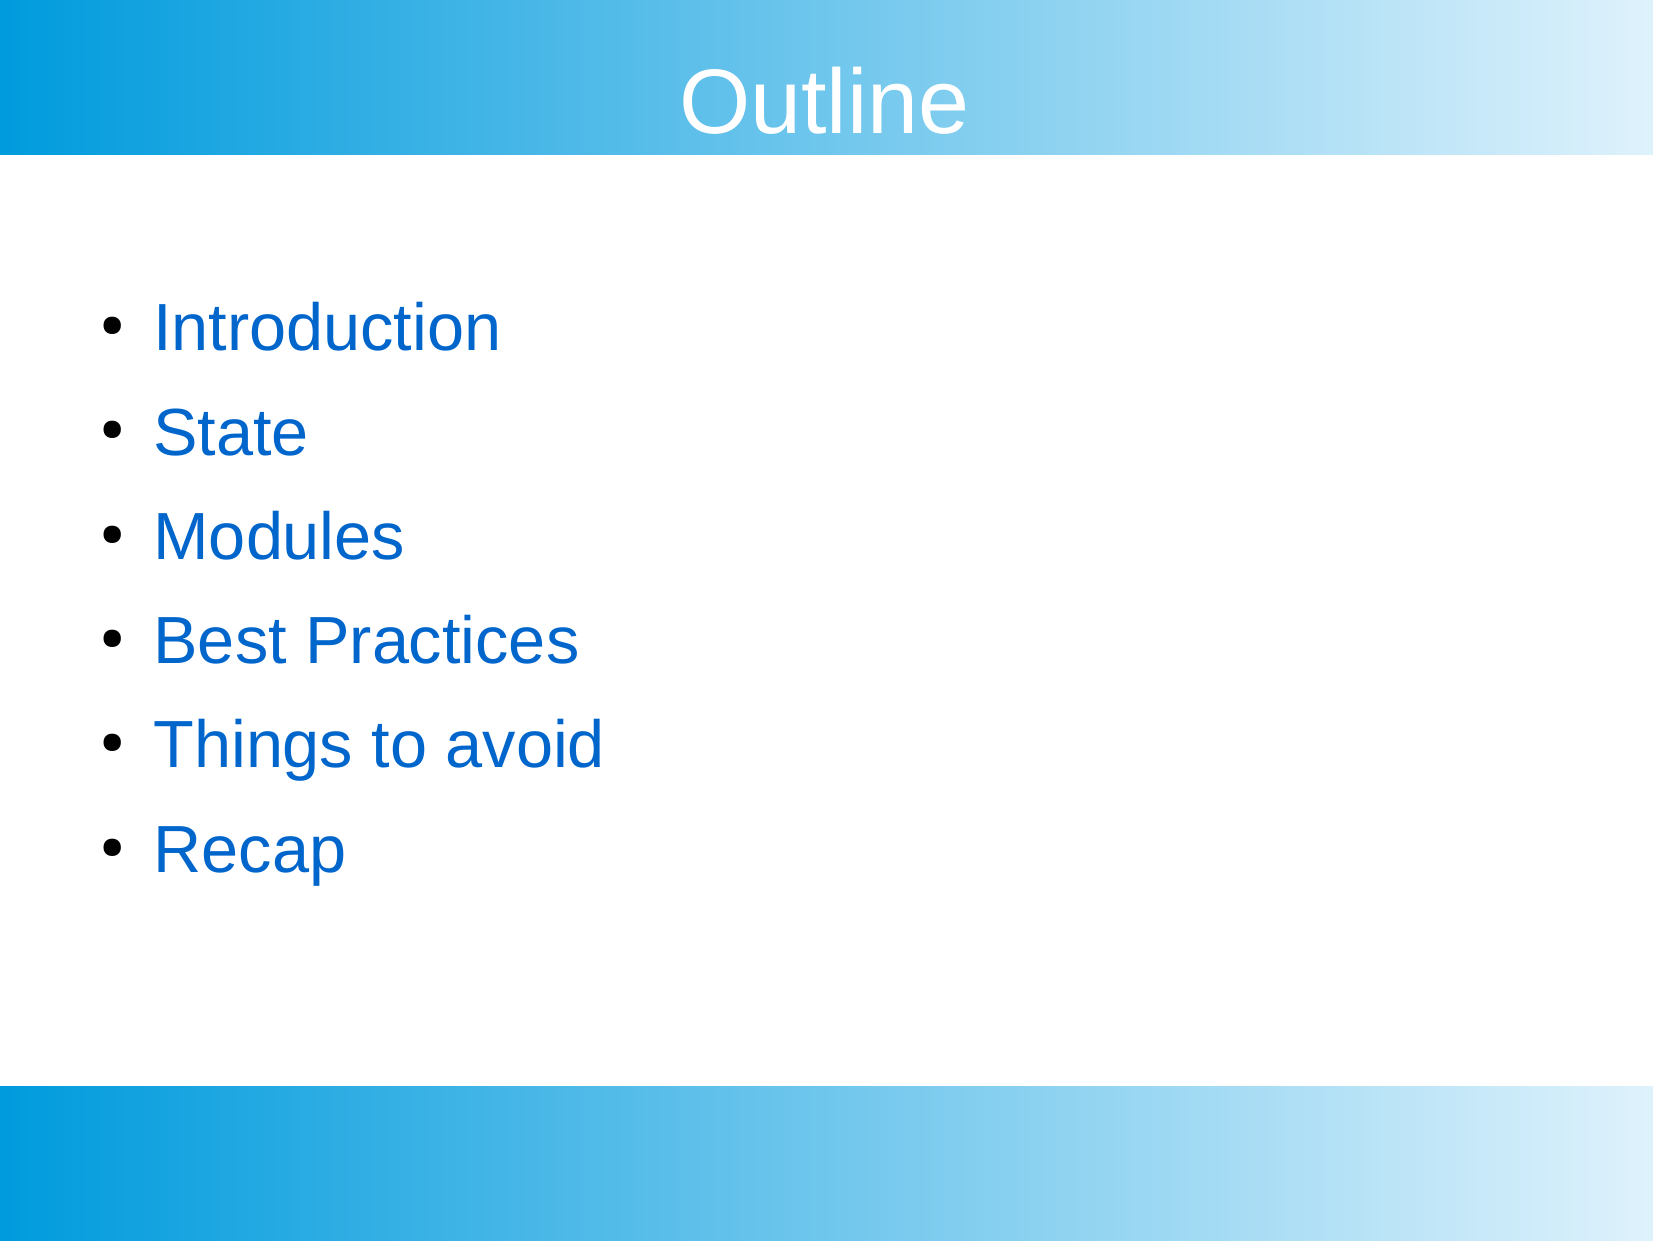

# Outline
Introduction
State
Modules
Best Practices
Things to avoid
Recap